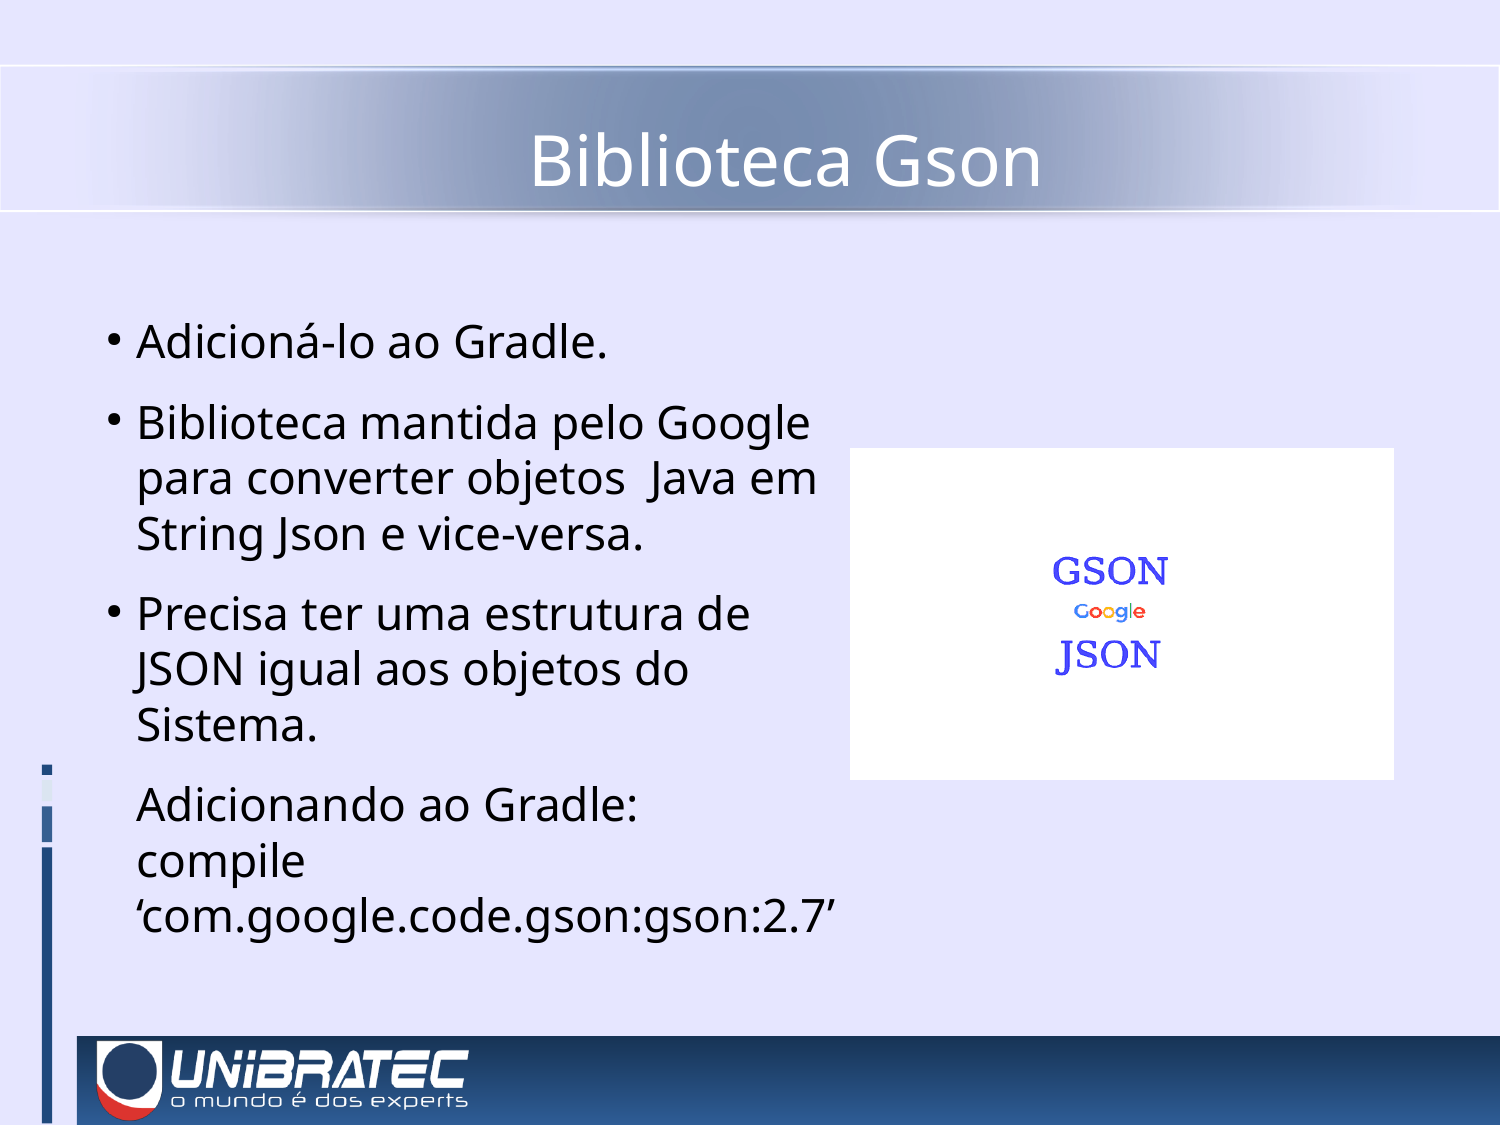

# Biblioteca Gson
Adicioná-lo ao Gradle.
Biblioteca mantida pelo Google para converter objetos Java em String Json e vice-versa.
Precisa ter uma estrutura de JSON igual aos objetos do Sistema.
Adicionando ao Gradle:
compile ‘com.google.code.gson:gson:2.7’